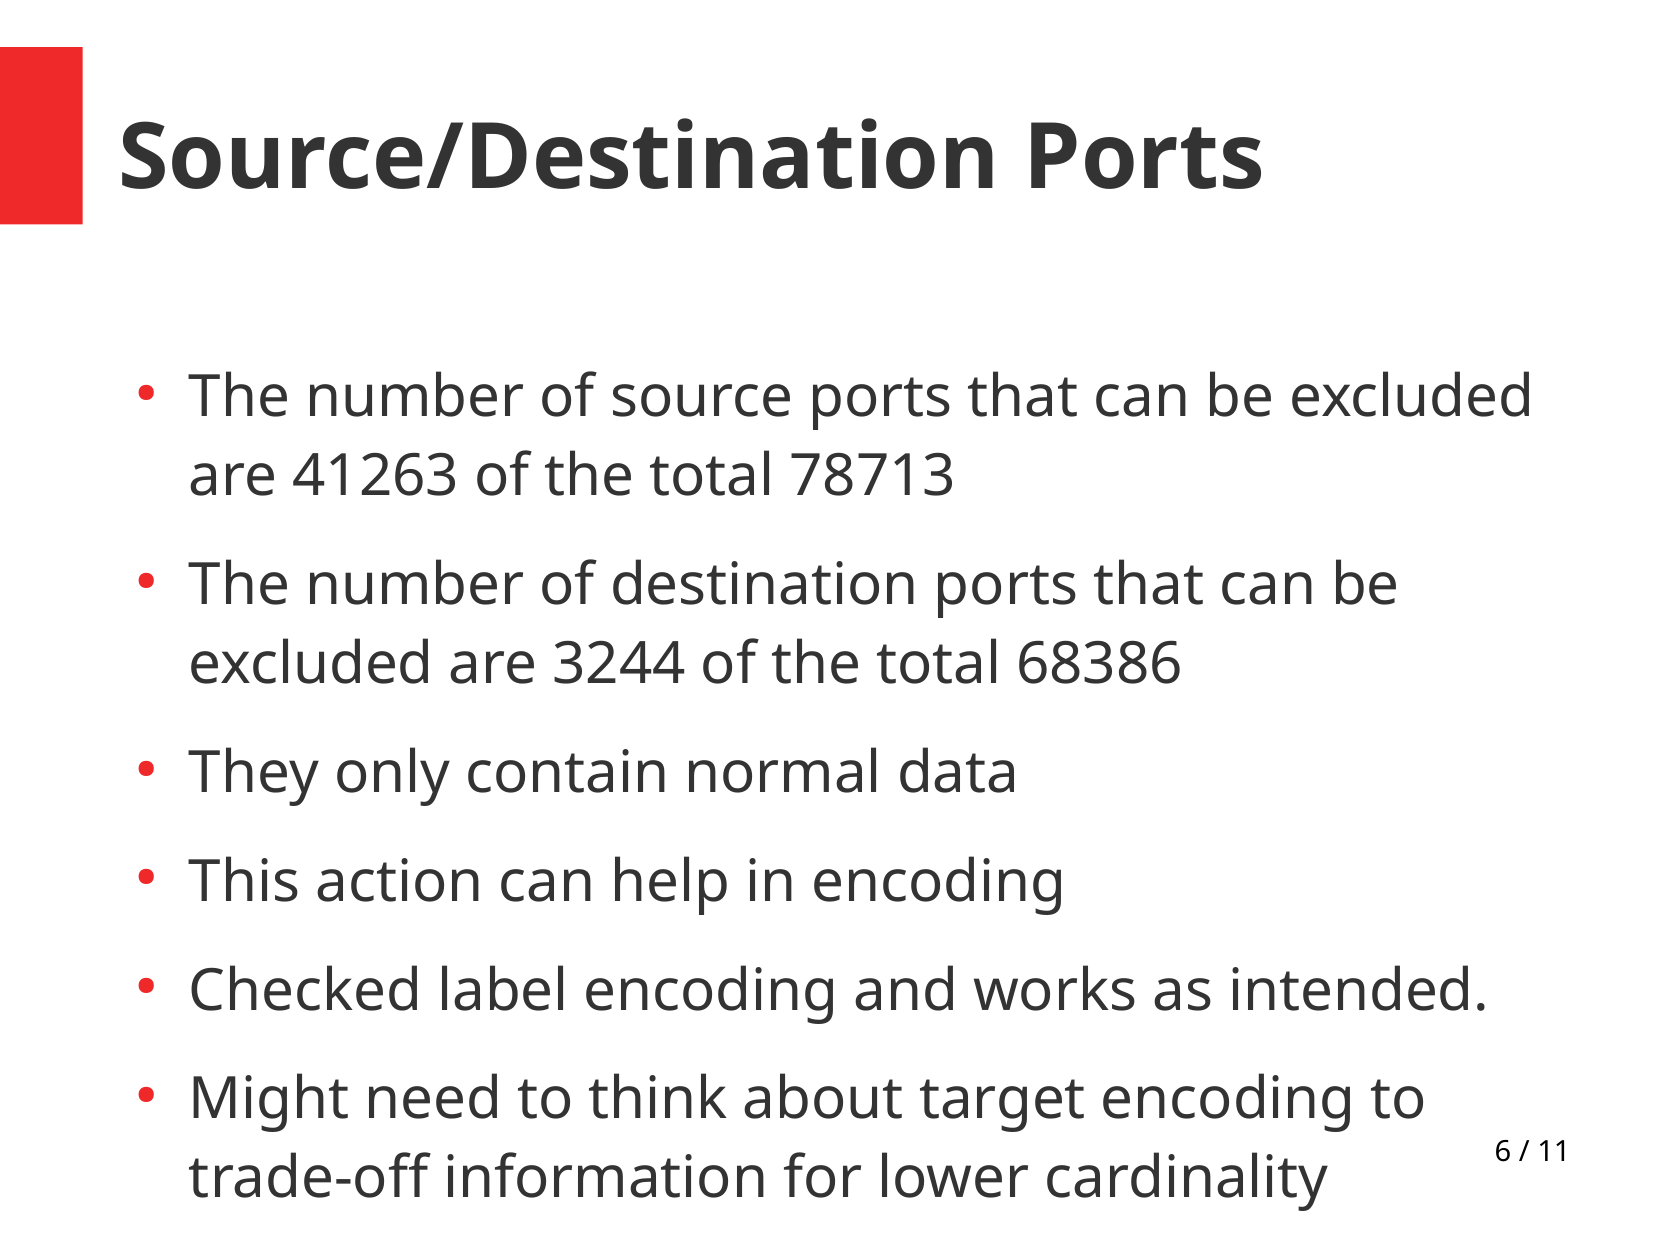

# Source/Destination Ports
The number of source ports that can be excluded are 41263 of the total 78713
The number of destination ports that can be excluded are 3244 of the total 68386
They only contain normal data
This action can help in encoding
Checked label encoding and works as intended.
Might need to think about target encoding to trade-off information for lower cardinality
6